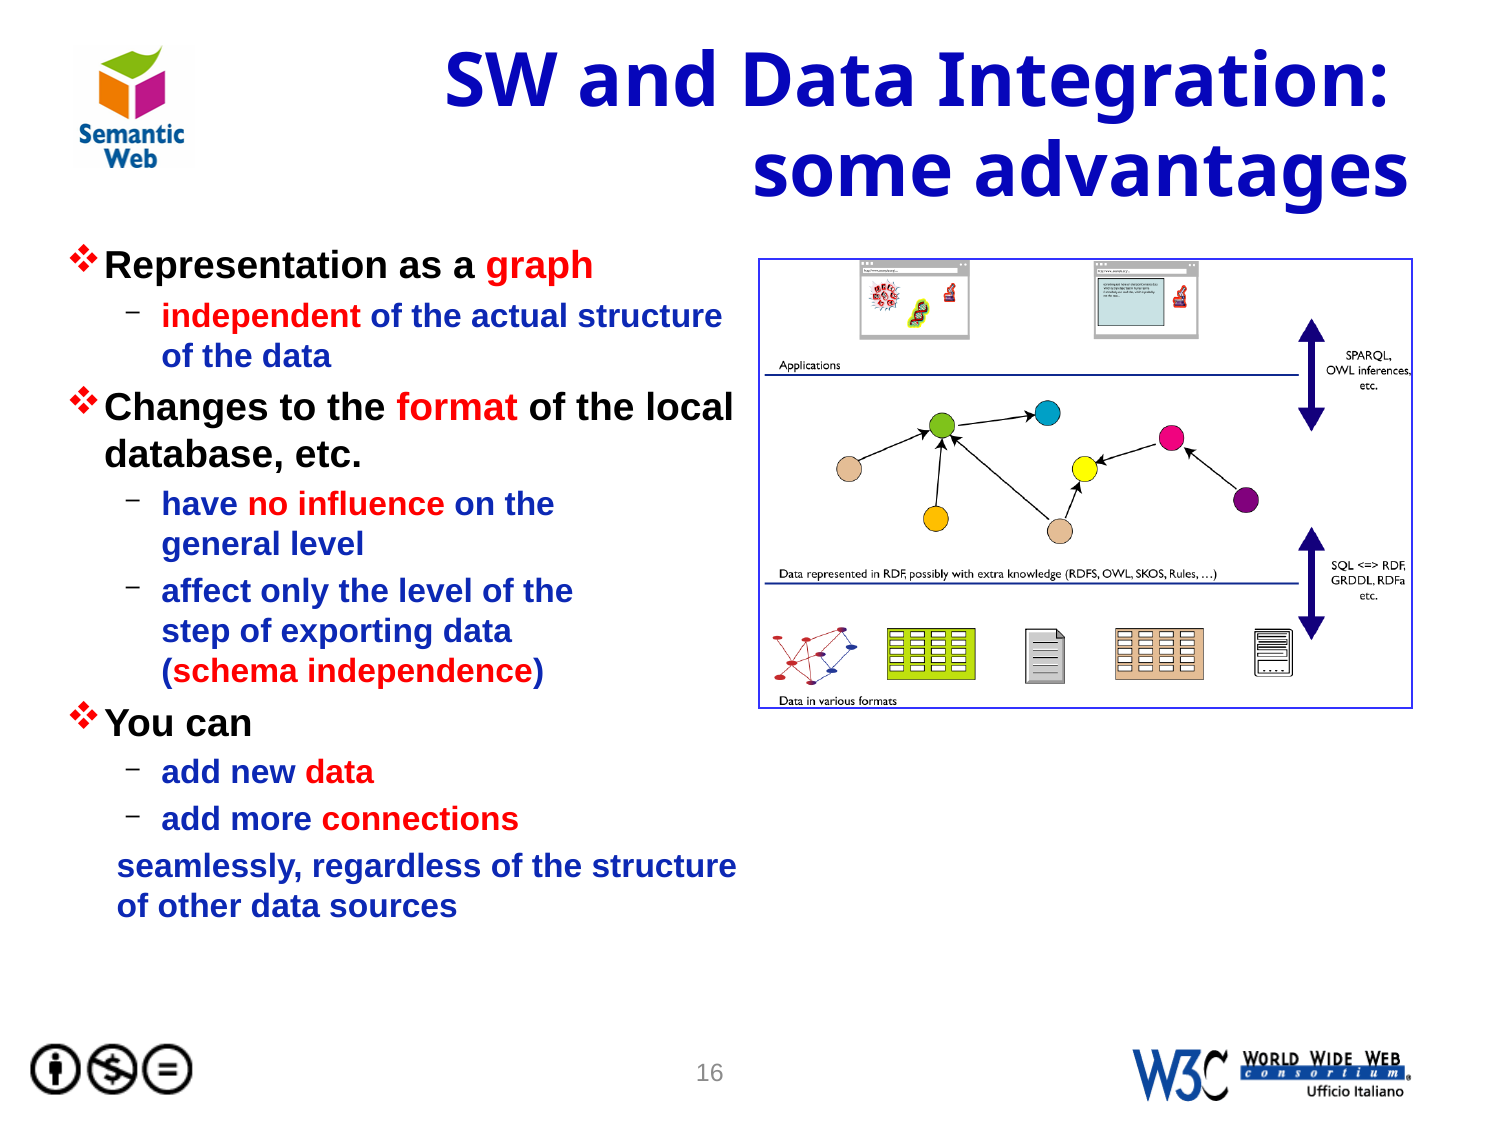

# SW and Data Integration: some advantages
Representation as a graph
independent of the actual structure of the data
Changes to the format of the local database, etc.
have no influence on the
general level
affect only the level of the
step of exporting data
(schema independence)
You can
add new data
add more connections
seamlessly, regardless of the structure of other data sources